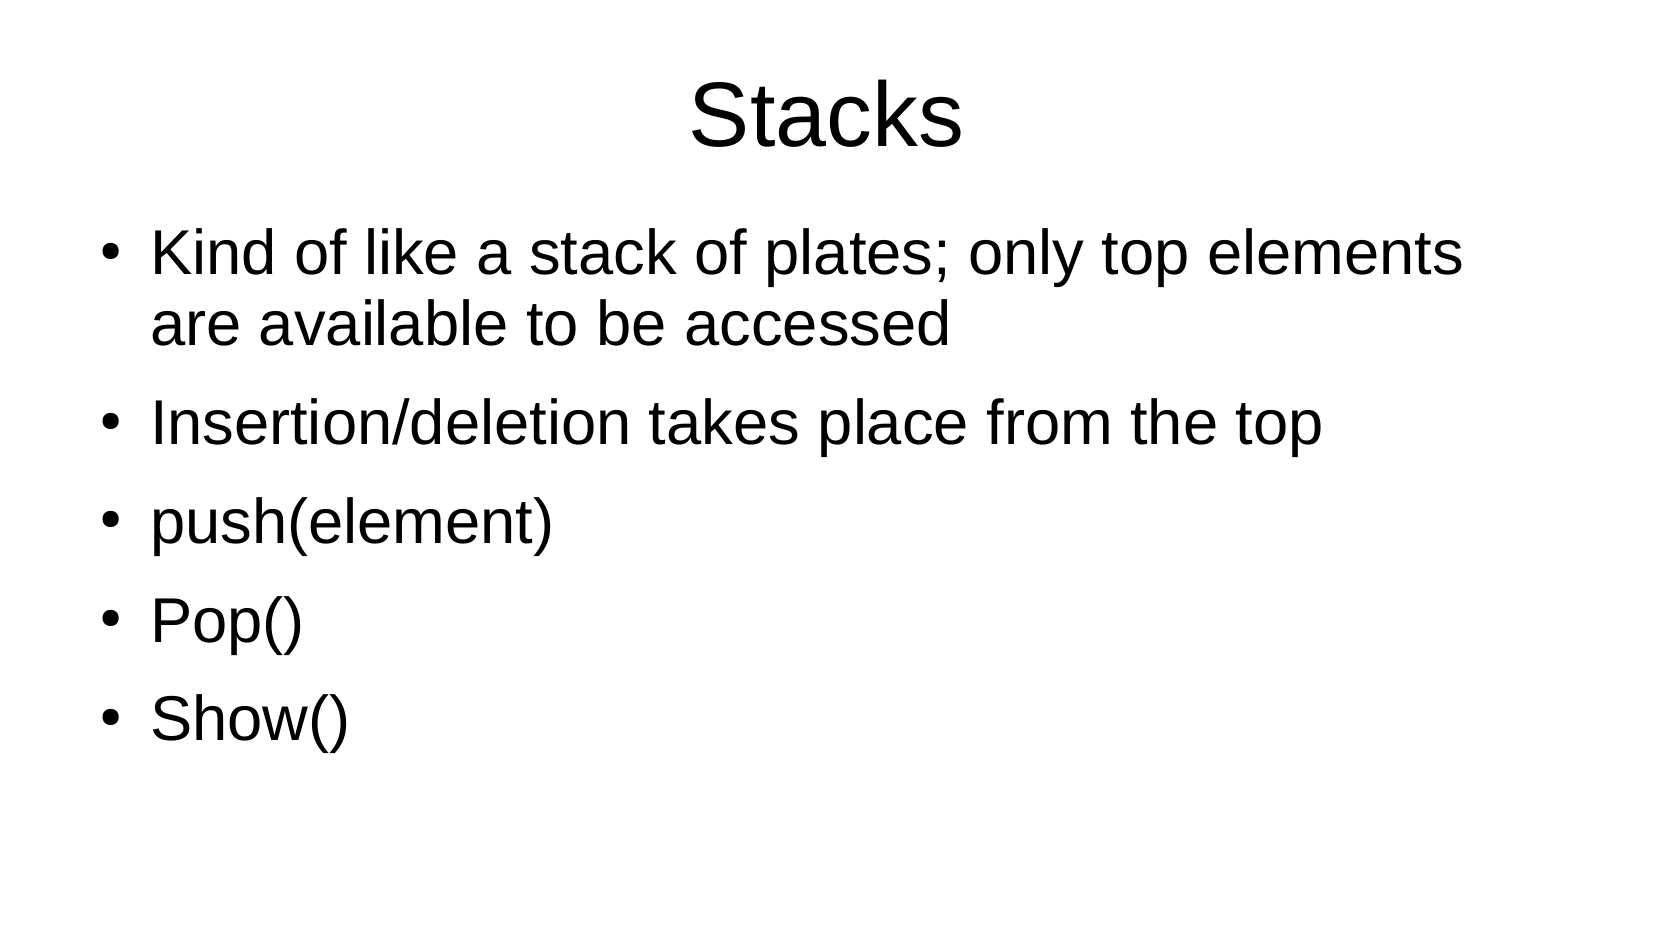

# Stacks
Kind of like a stack of plates; only top elements are available to be accessed
Insertion/deletion takes place from the top
push(element)
Pop()
Show()